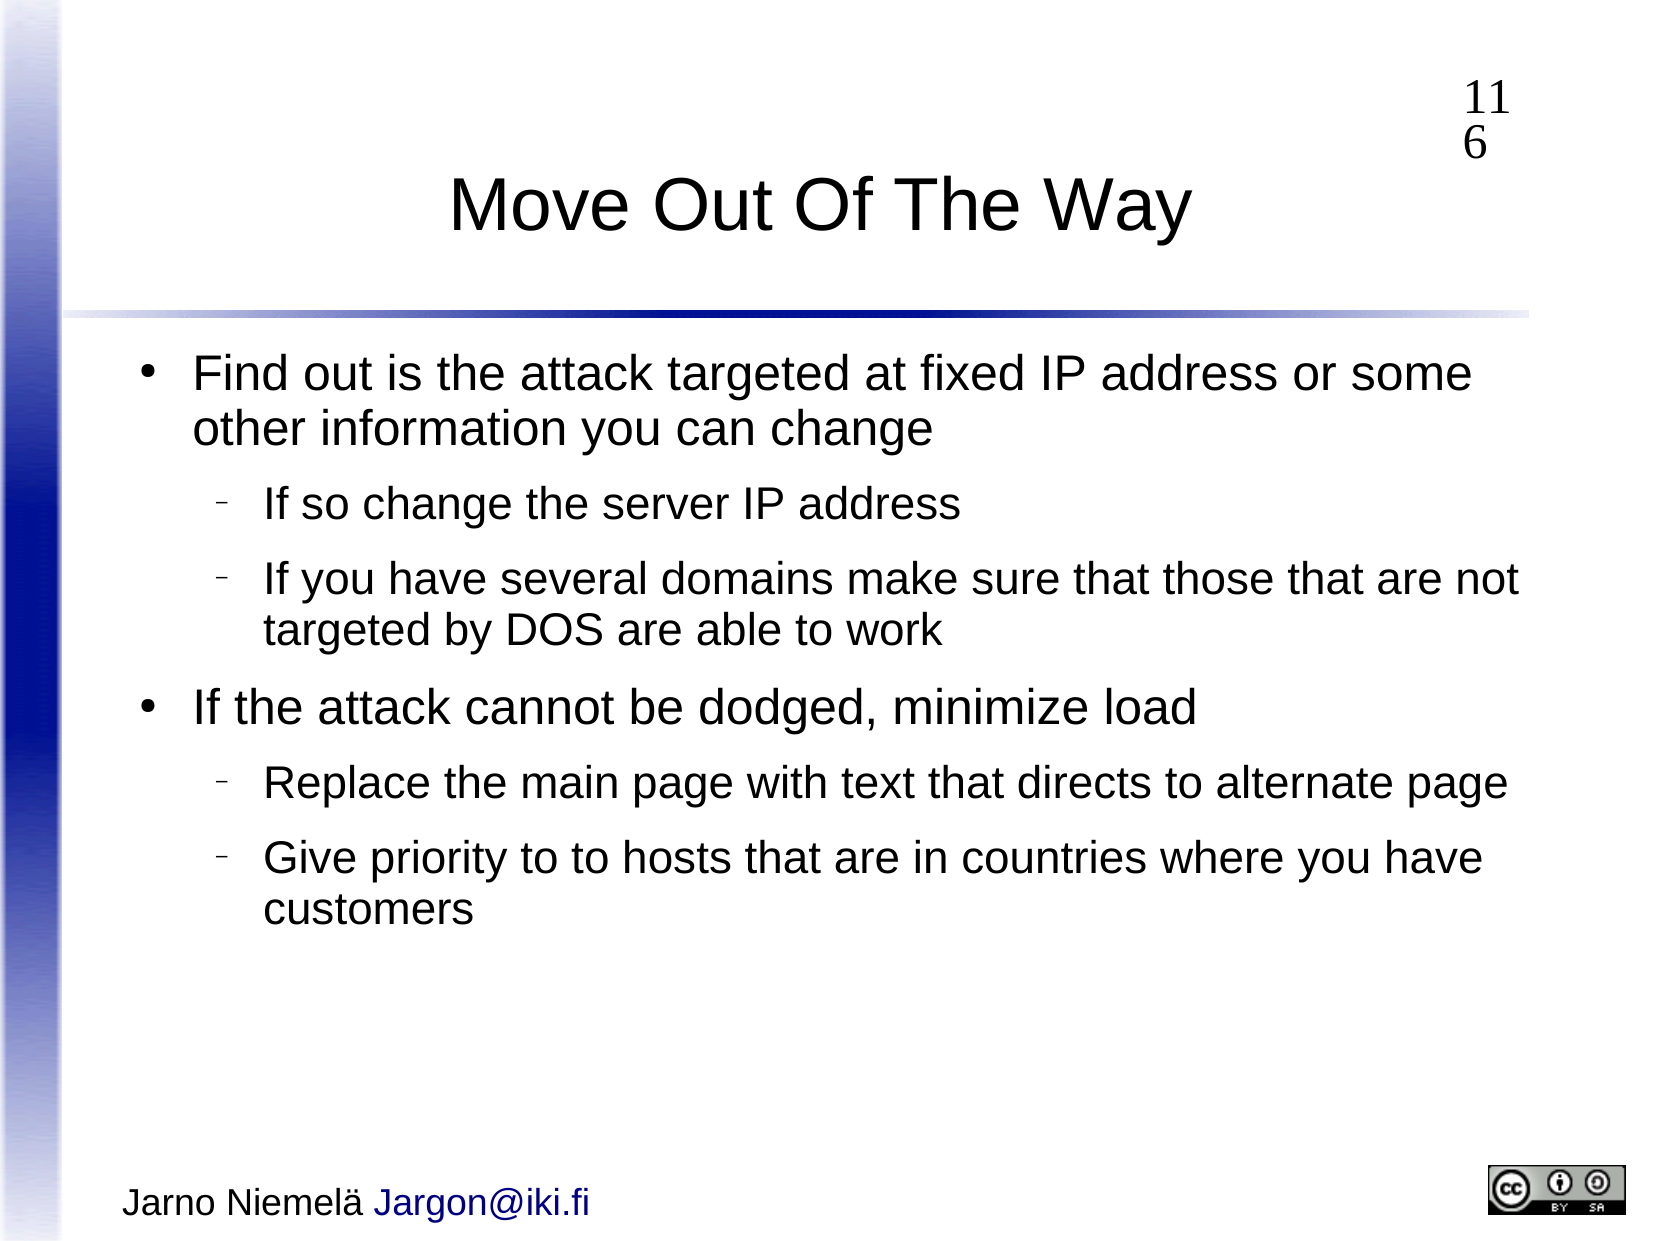

# Move Out Of The Way
Find out is the attack targeted at fixed IP address or some other information you can change
If so change the server IP address
If you have several domains make sure that those that are not targeted by DOS are able to work
If the attack cannot be dodged, minimize load
Replace the main page with text that directs to alternate page
Give priority to to hosts that are in countries where you have customers